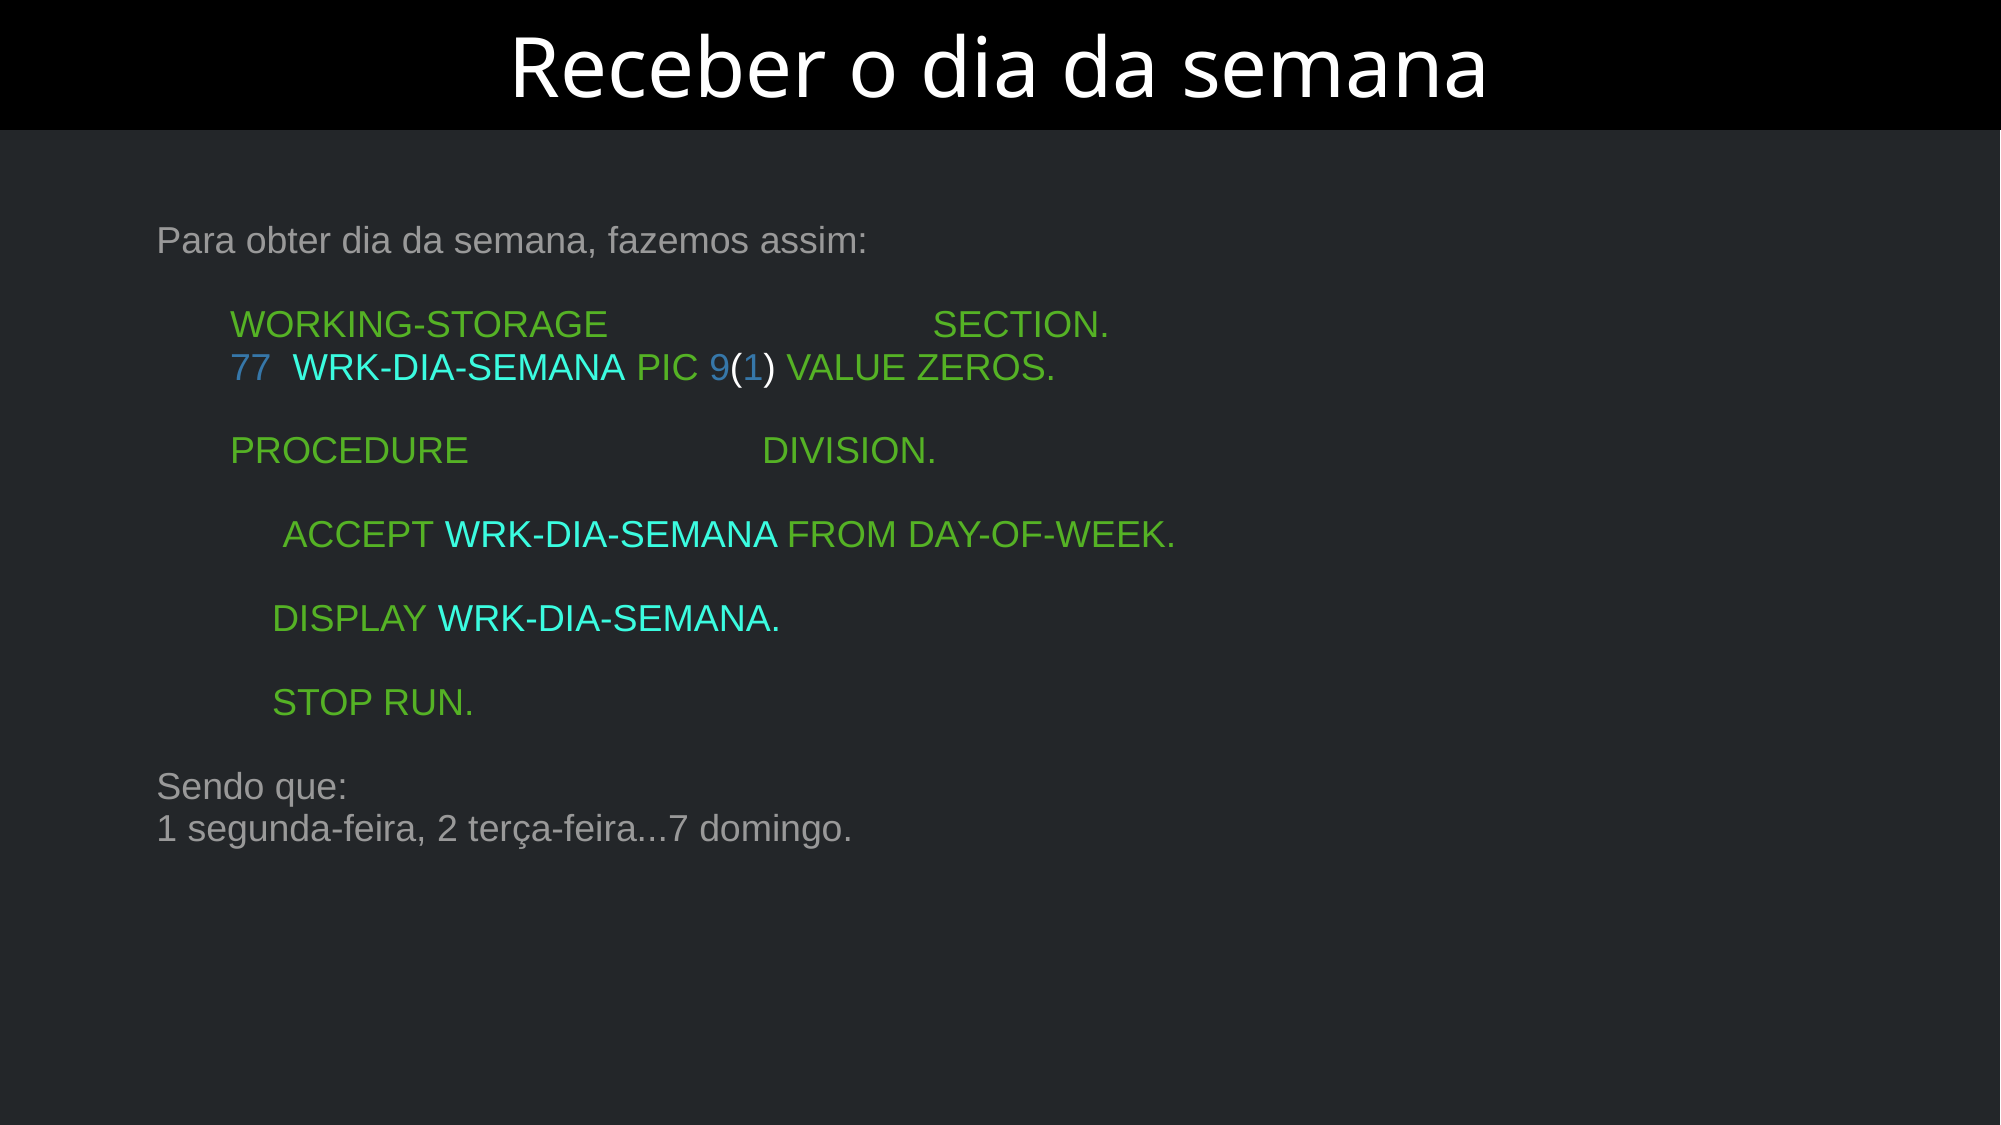

Receber o dia da semana
Para obter dia da semana, fazemos assim:
 WORKING-STORAGE SECTION.
 77 WRK-DIA-SEMANA PIC 9(1) VALUE ZEROS.
 PROCEDURE DIVISION.
 ACCEPT WRK-DIA-SEMANA FROM DAY-OF-WEEK.
 DISPLAY WRK-DIA-SEMANA.
 STOP RUN.
Sendo que:
1 segunda-feira, 2 terça-feira...7 domingo.